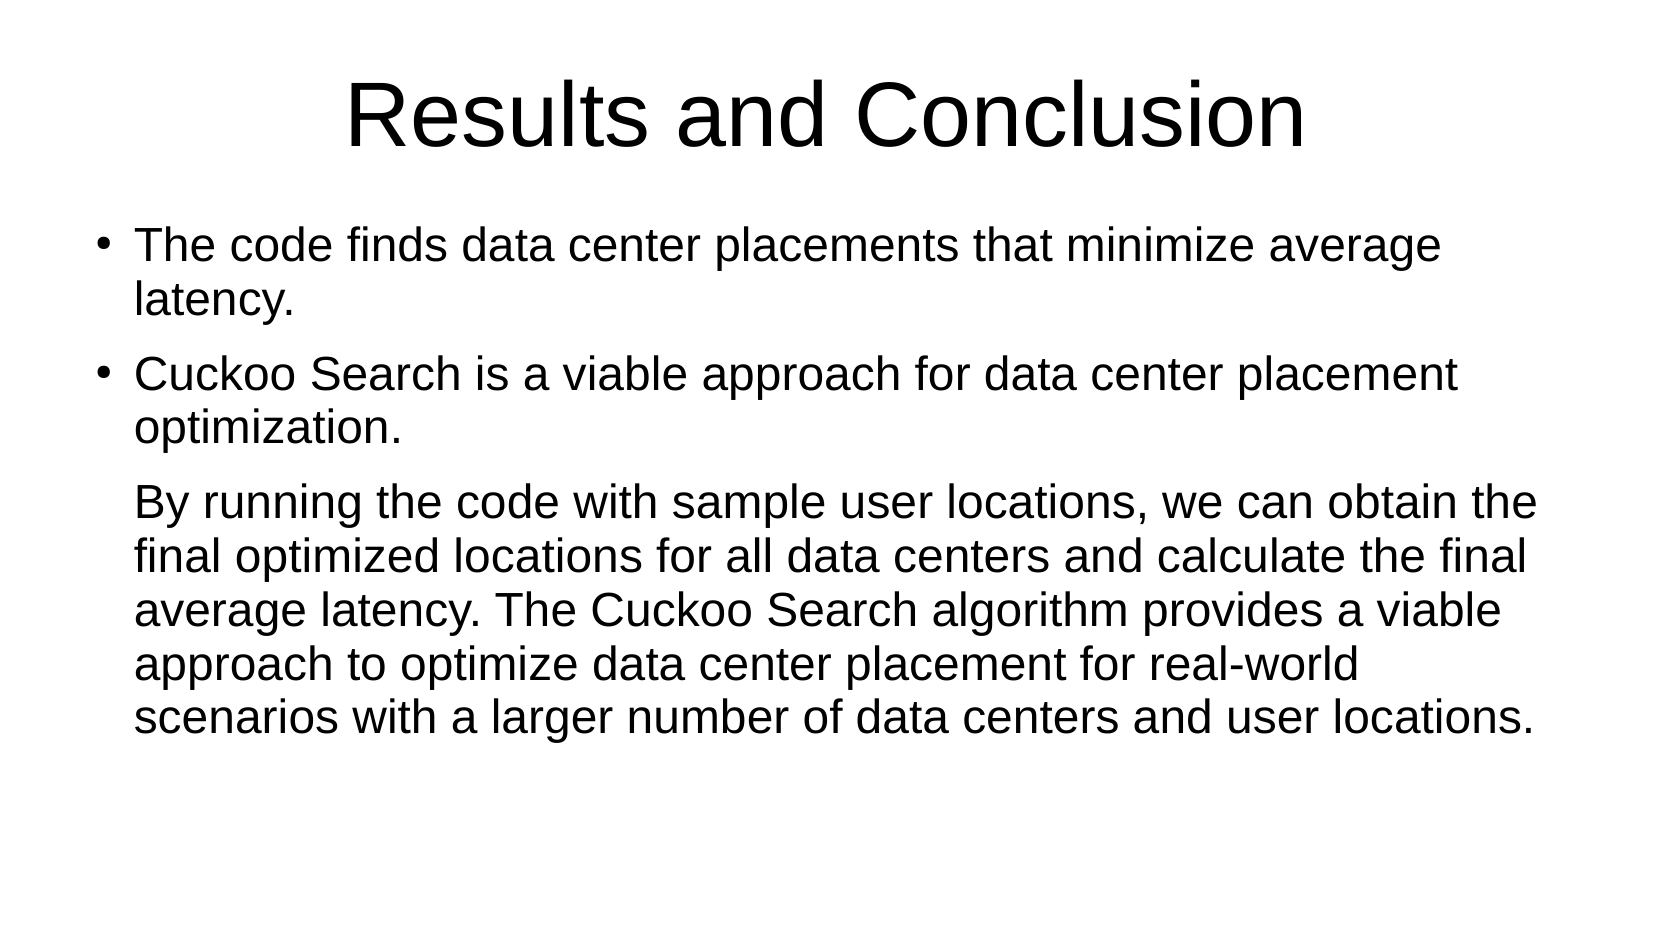

# Results and Conclusion
The code finds data center placements that minimize average latency.
Cuckoo Search is a viable approach for data center placement optimization.
By running the code with sample user locations, we can obtain the final optimized locations for all data centers and calculate the final average latency. The Cuckoo Search algorithm provides a viable approach to optimize data center placement for real-world scenarios with a larger number of data centers and user locations.